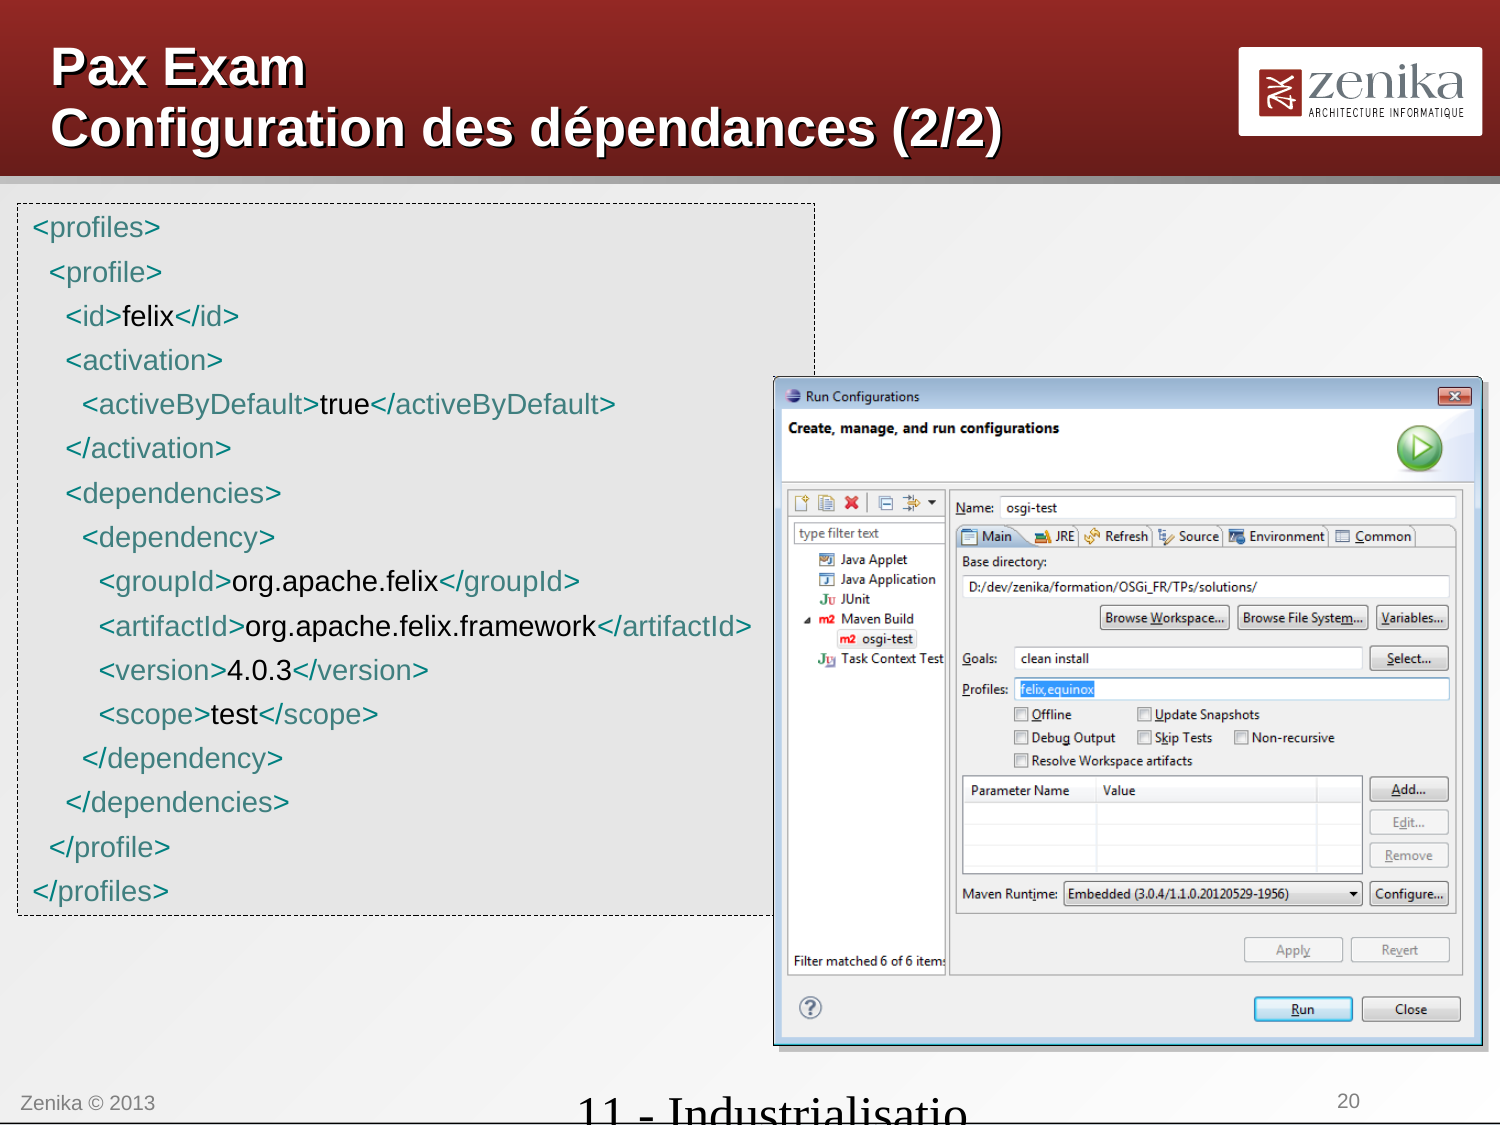

# Pax Exam Configuration des dépendances (2/2)
<profiles>
 <profile>
 <id>felix</id>
 <activation>
 <activeByDefault>true</activeByDefault>
 </activation>
 <dependencies>
 <dependency>
 <groupId>org.apache.felix</groupId>
 <artifactId>org.apache.felix.framework</artifactId>
 <version>4.0.3</version>
 <scope>test</scope>
 </dependency>
 </dependencies>
 </profile>
</profiles>